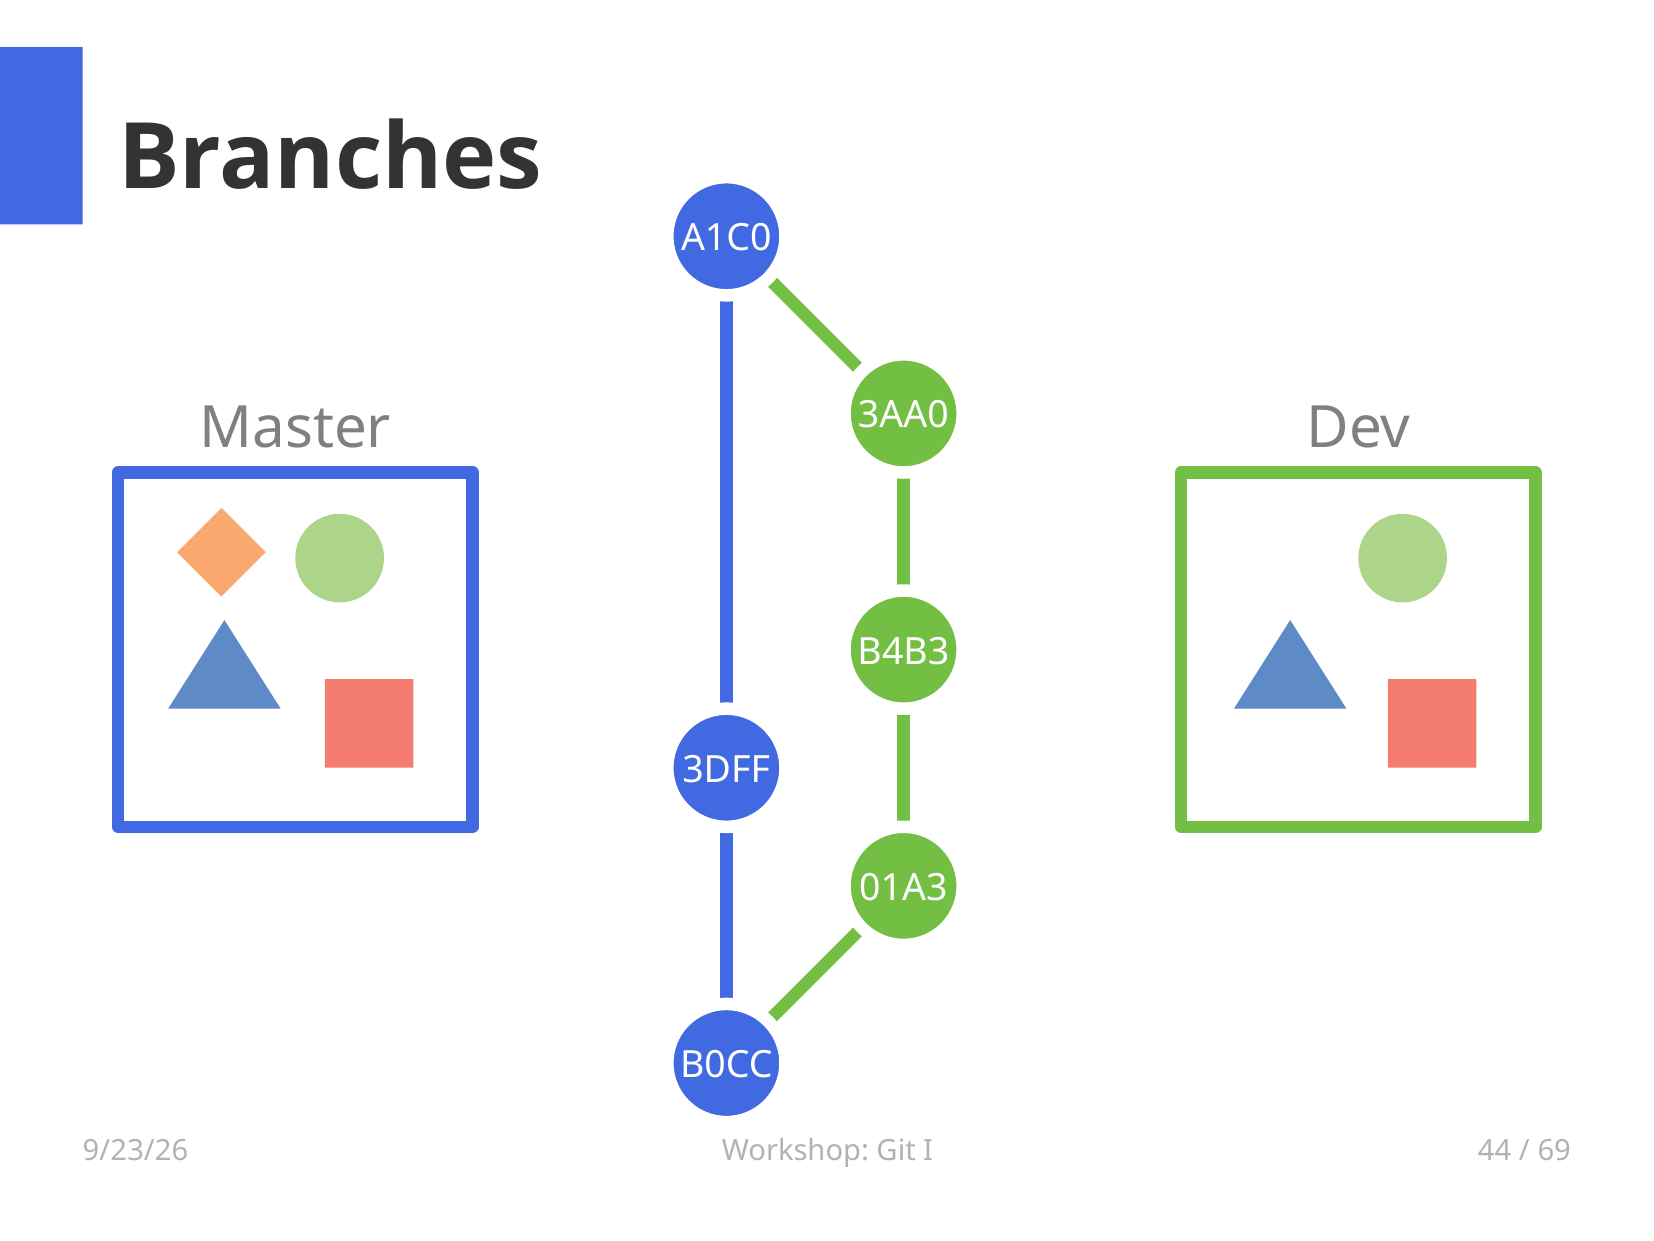

# Branches
A1C0
3AA0
Master
Dev
B4B3
3DFF
01A3
B0CC